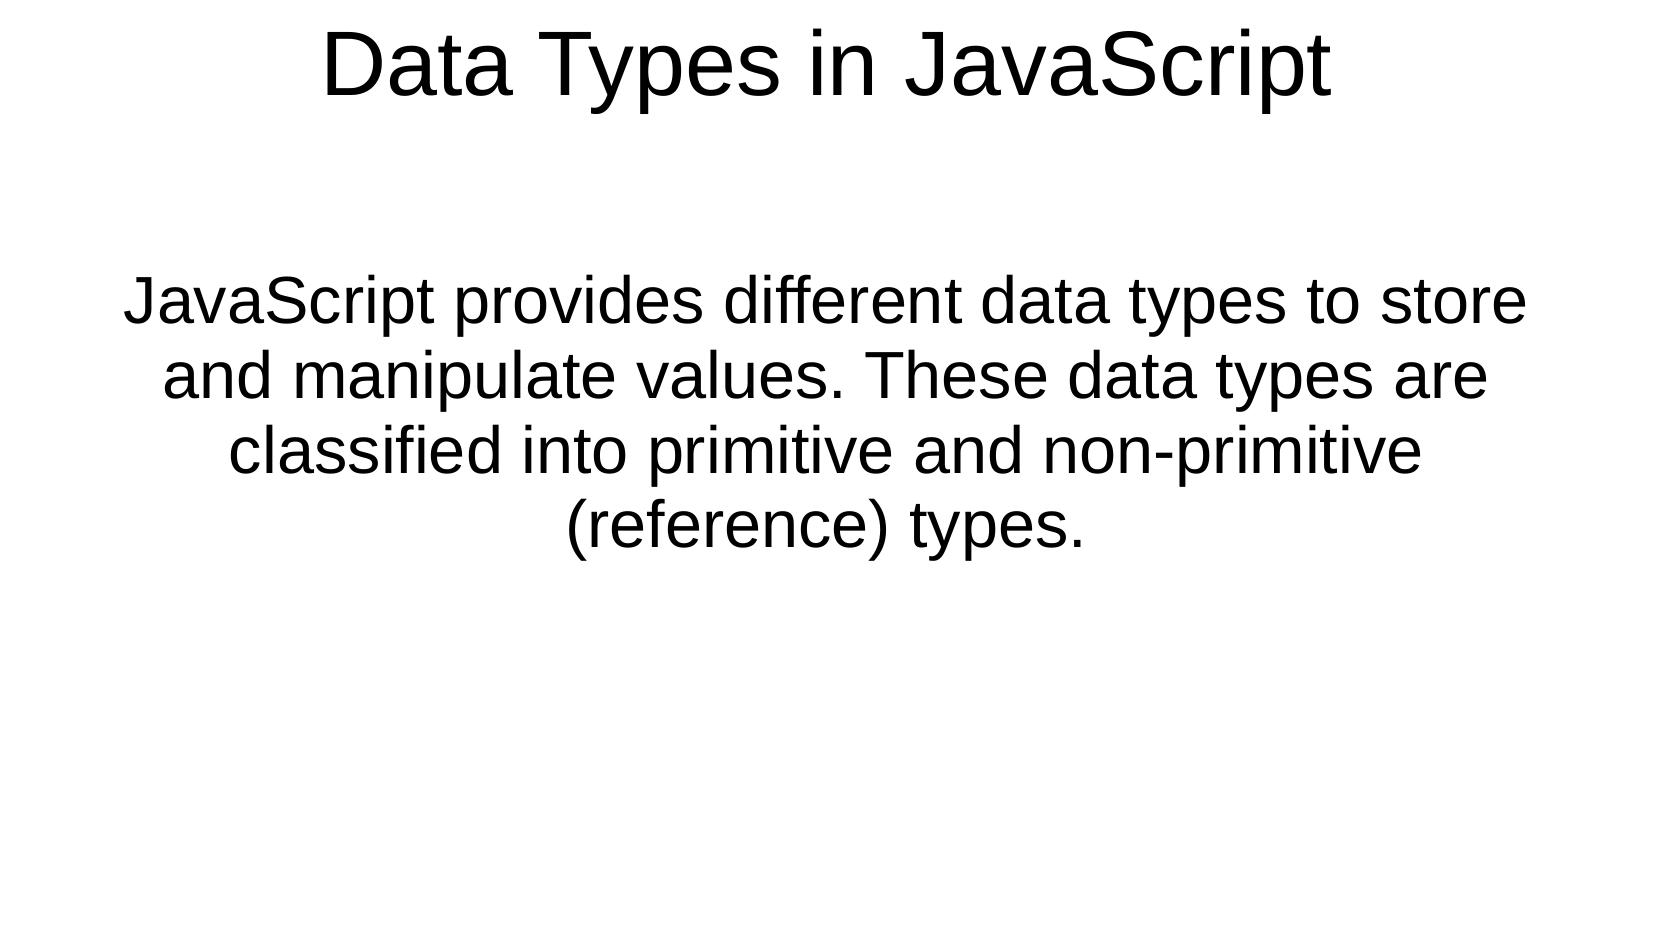

# Data Types in JavaScript
JavaScript provides different data types to store and manipulate values. These data types are classified into primitive and non-primitive (reference) types.